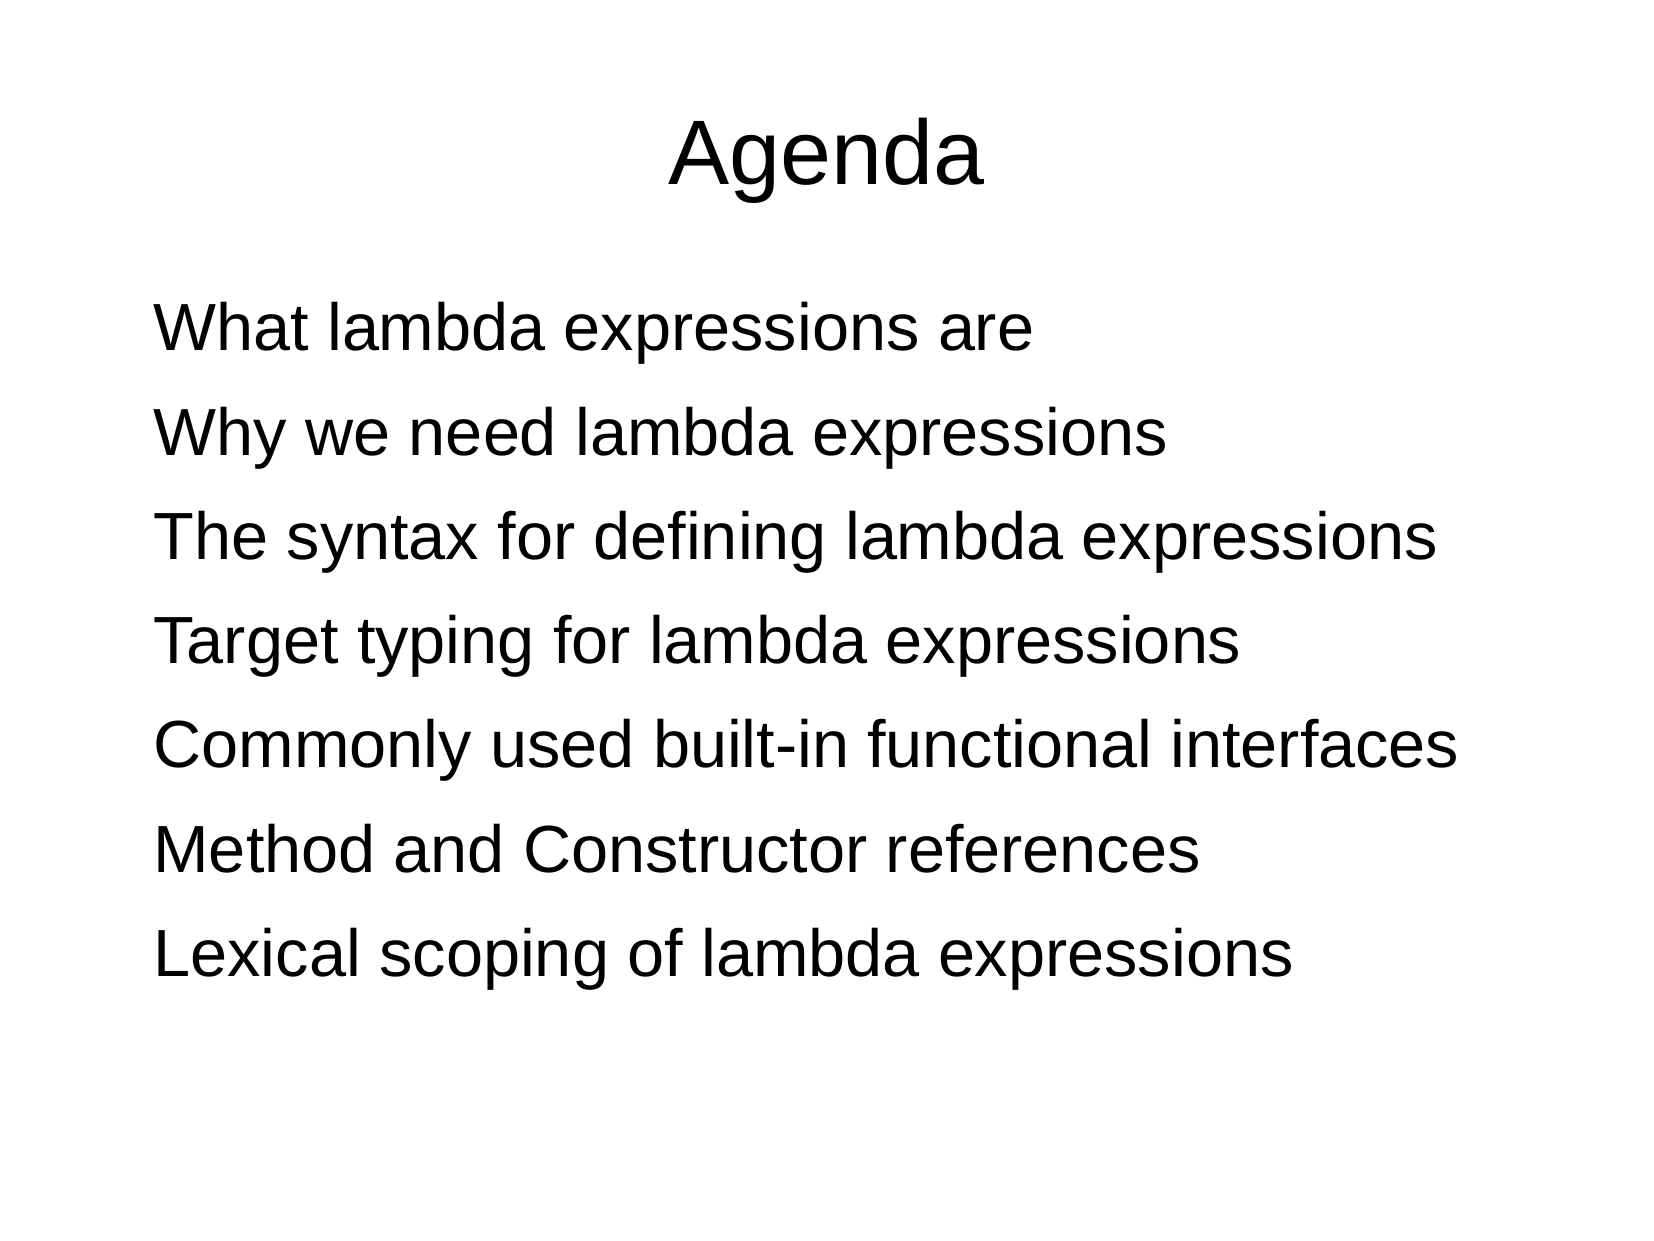

# Agenda
What lambda expressions are
Why we need lambda expressions
The syntax for defining lambda expressions
Target typing for lambda expressions
Commonly used built-in functional interfaces
Method and Constructor references
Lexical scoping of lambda expressions